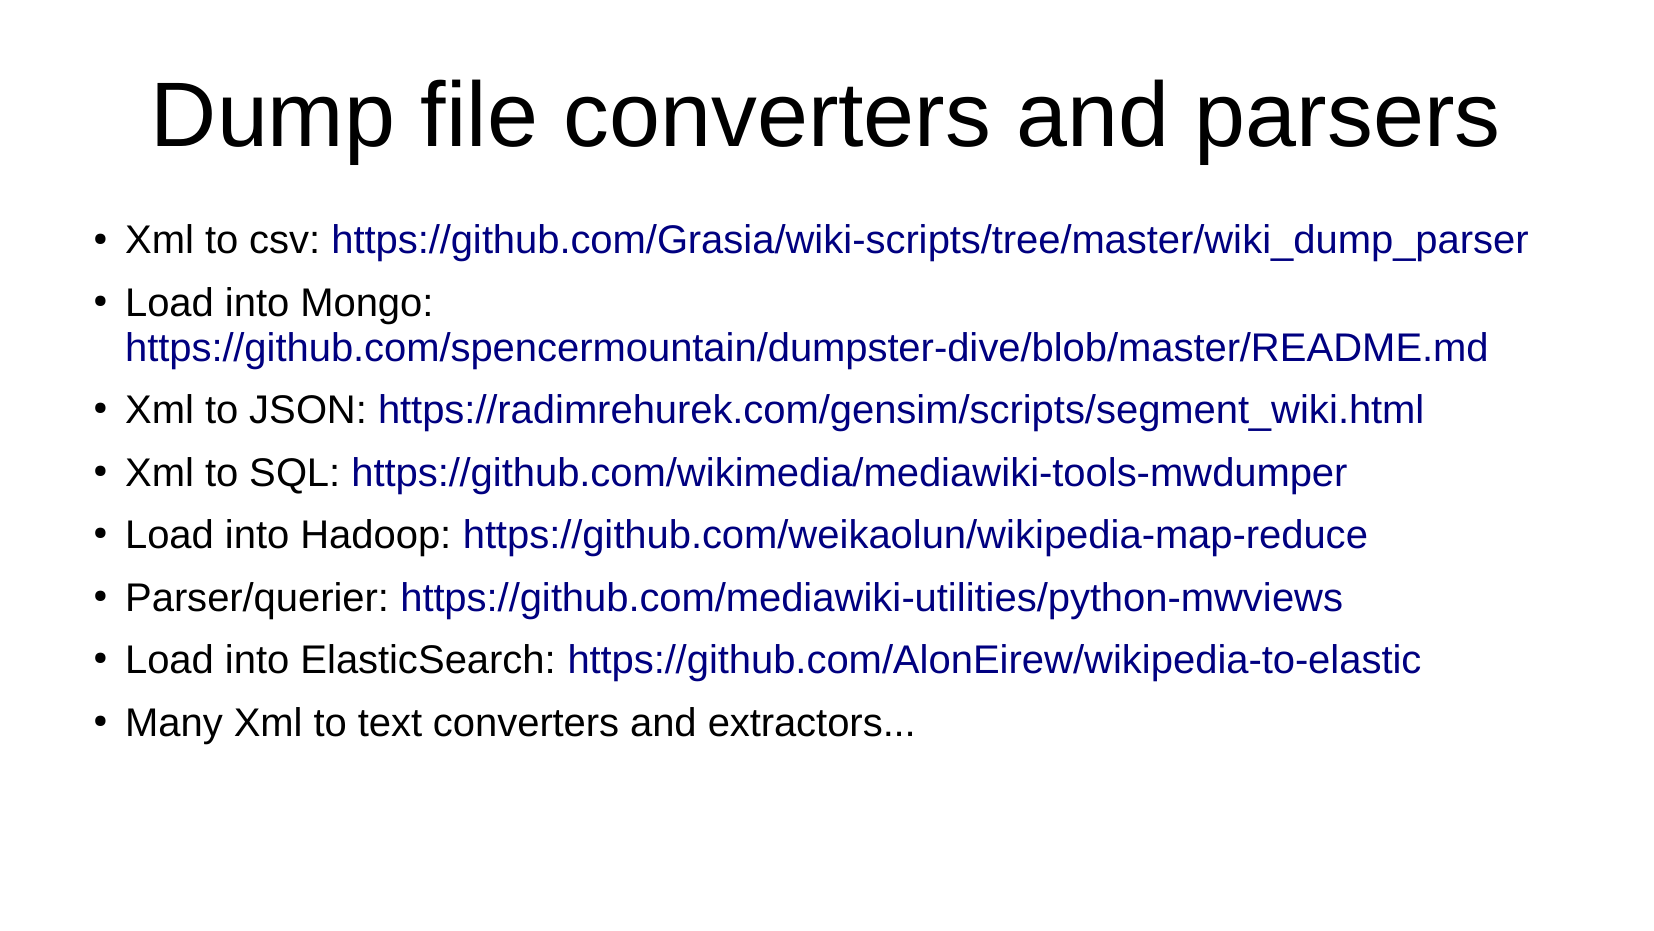

# Dump file converters and parsers
Xml to csv: https://github.com/Grasia/wiki-scripts/tree/master/wiki_dump_parser
Load into Mongo: https://github.com/spencermountain/dumpster-dive/blob/master/README.md
Xml to JSON: https://radimrehurek.com/gensim/scripts/segment_wiki.html
Xml to SQL: https://github.com/wikimedia/mediawiki-tools-mwdumper
Load into Hadoop: https://github.com/weikaolun/wikipedia-map-reduce
Parser/querier: https://github.com/mediawiki-utilities/python-mwviews
Load into ElasticSearch: https://github.com/AlonEirew/wikipedia-to-elastic
Many Xml to text converters and extractors...